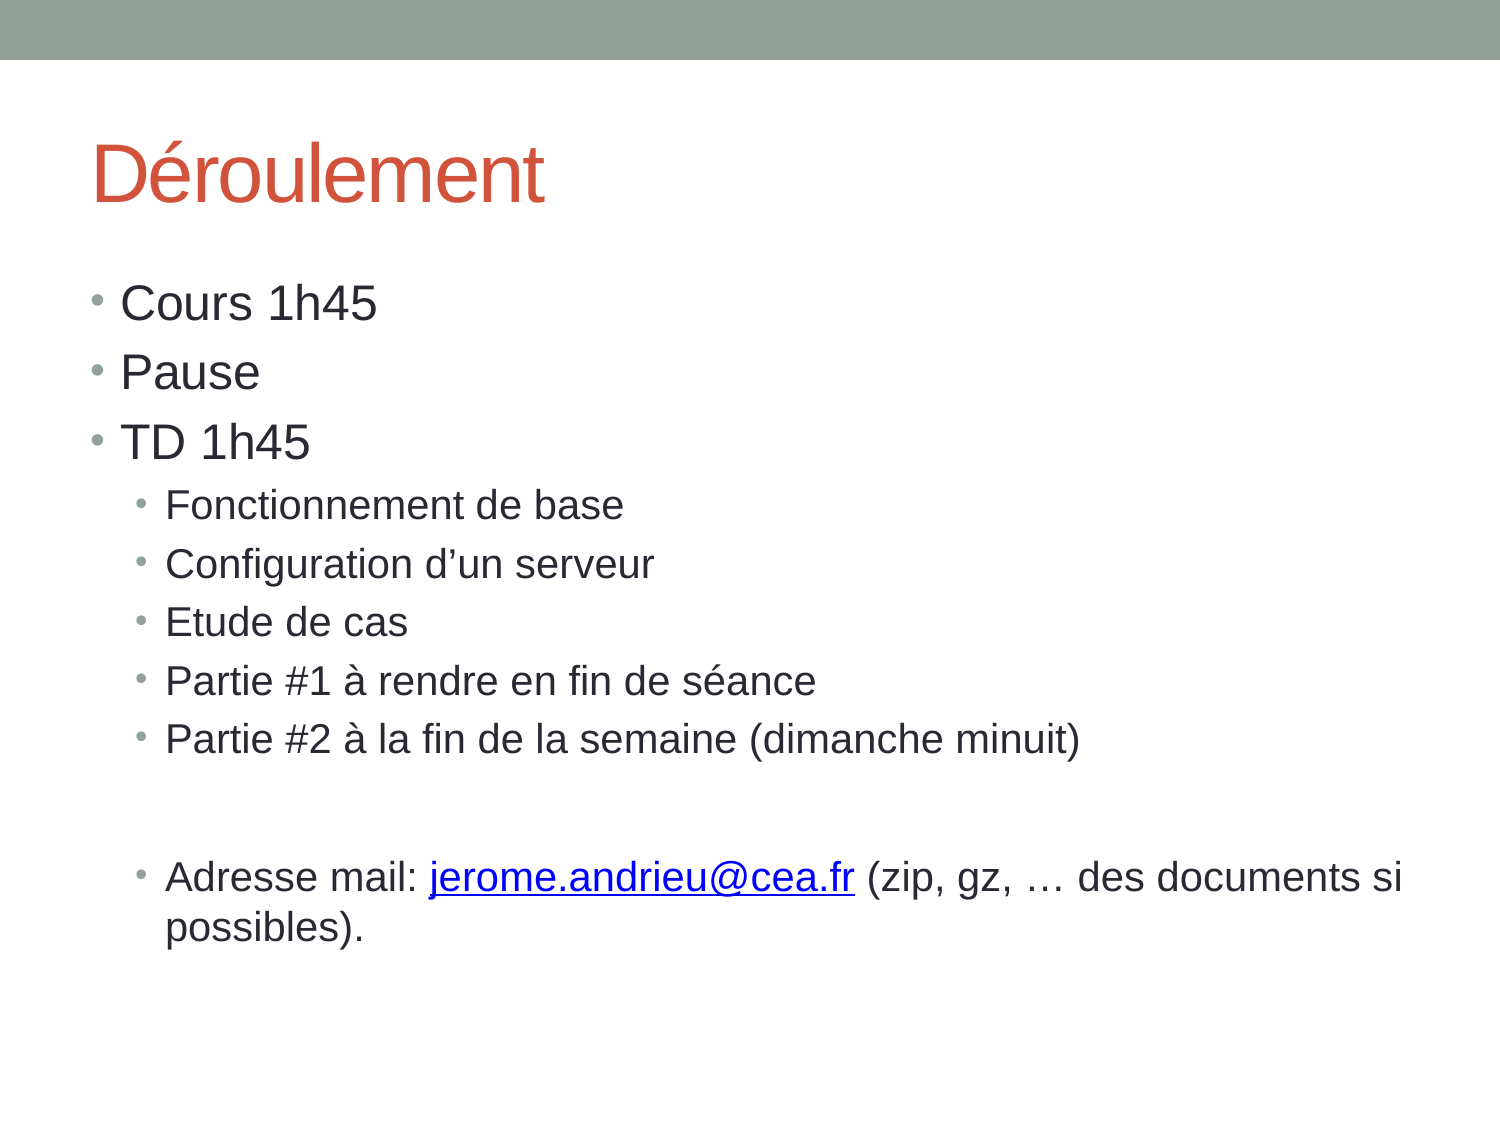

# Déroulement
Cours 1h45
Pause
TD 1h45
Fonctionnement de base
Configuration d’un serveur
Etude de cas
Partie #1 à rendre en fin de séance
Partie #2 à la fin de la semaine (dimanche minuit)
Adresse mail: jerome.andrieu@cea.fr (zip, gz, … des documents si possibles).